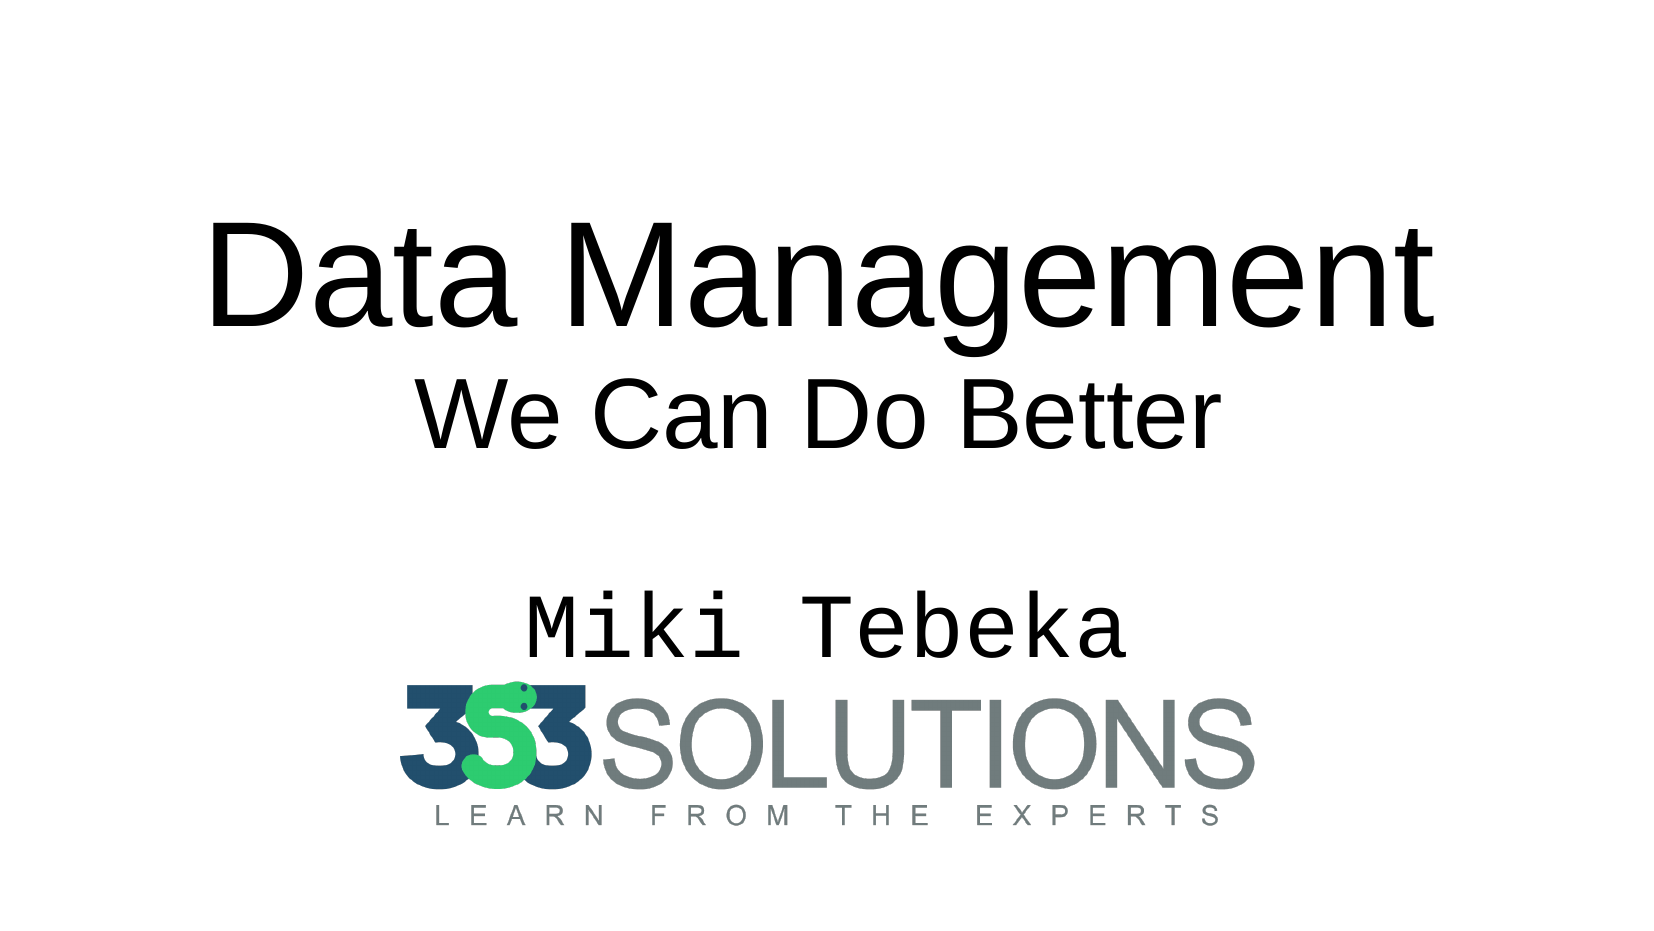

Data Management
We Can Do Better
# Miki Tebeka